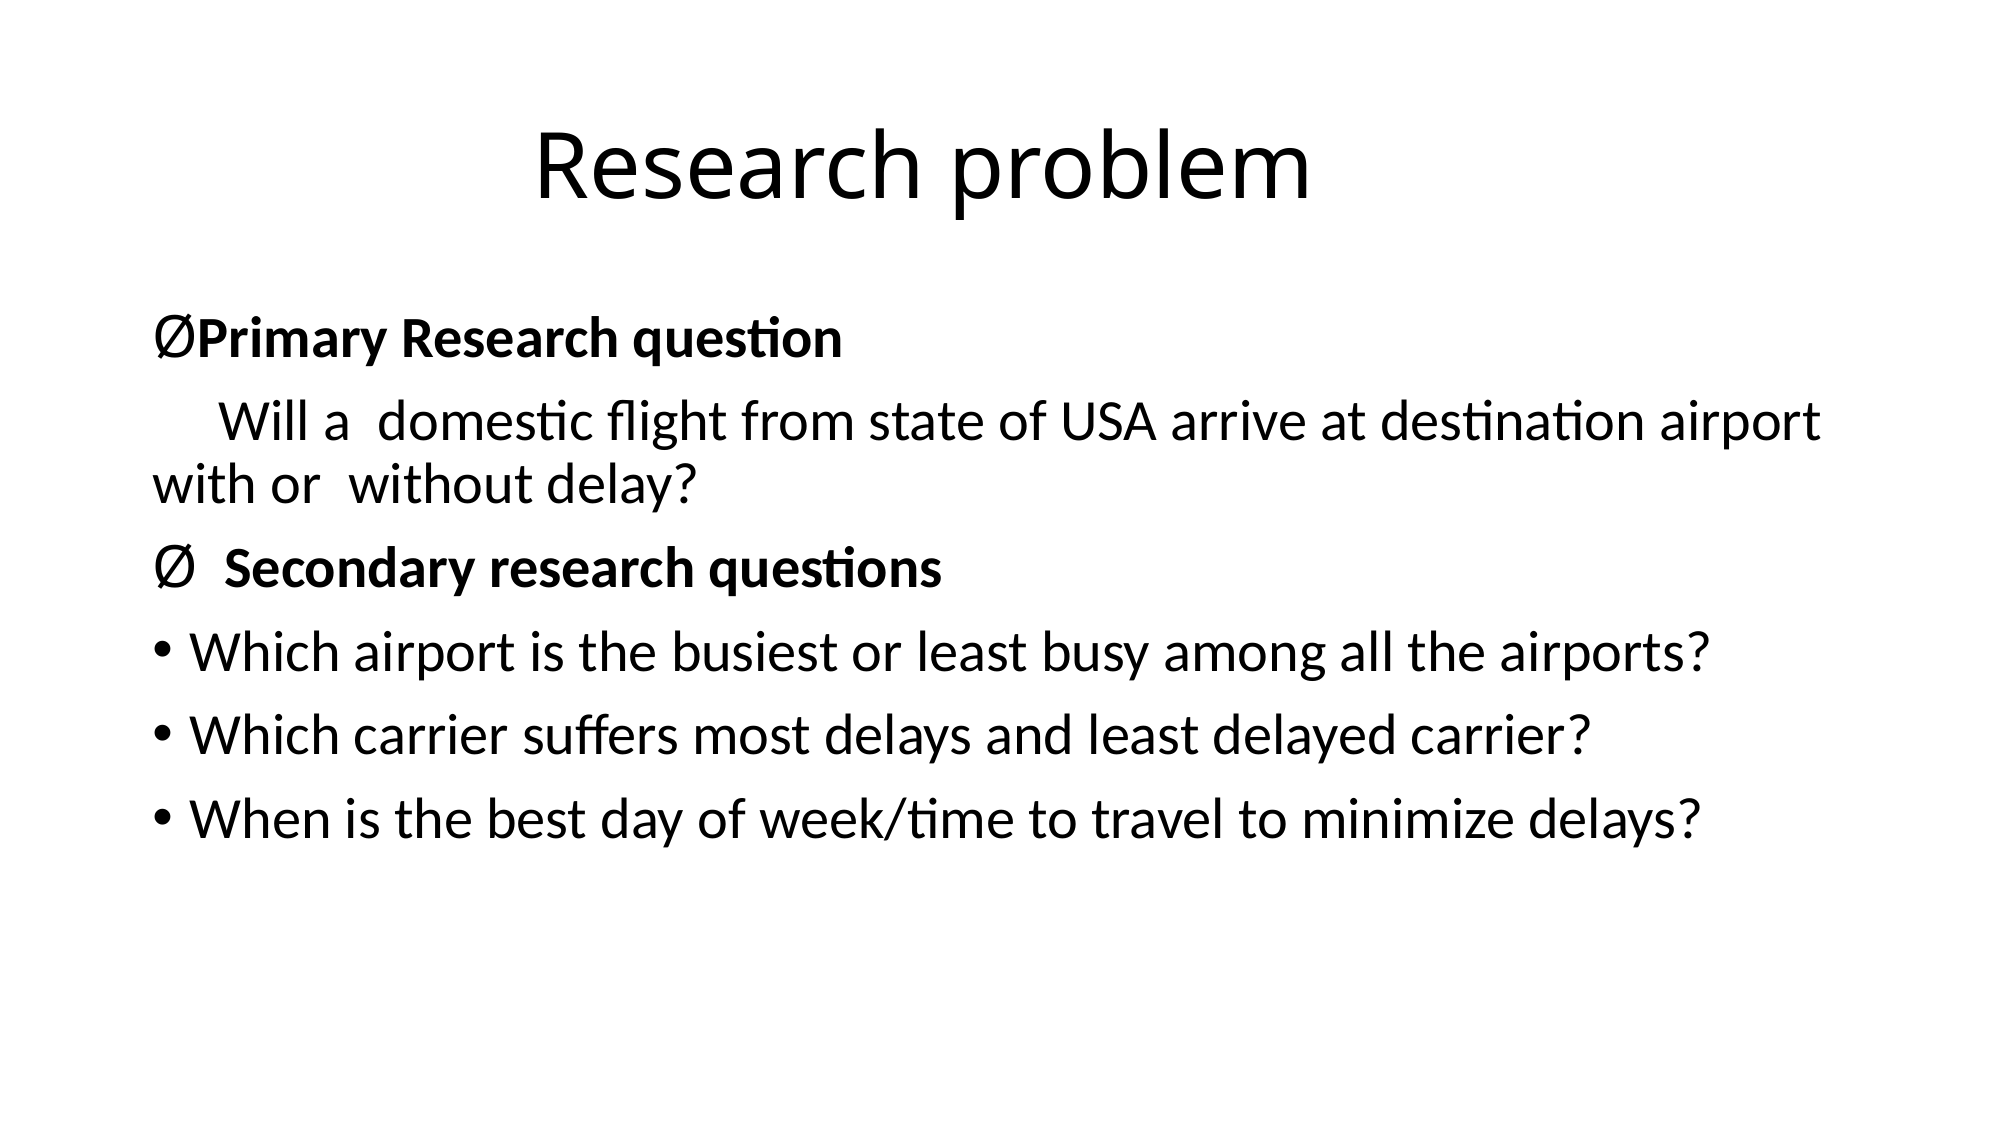

# Research problem
Primary Research question
 Will a domestic flight from state of USA arrive at destination airport with or without delay?
 Secondary research questions
Which airport is the busiest or least busy among all the airports?
Which carrier suffers most delays and least delayed carrier?
When is the best day of week/time to travel to minimize delays?